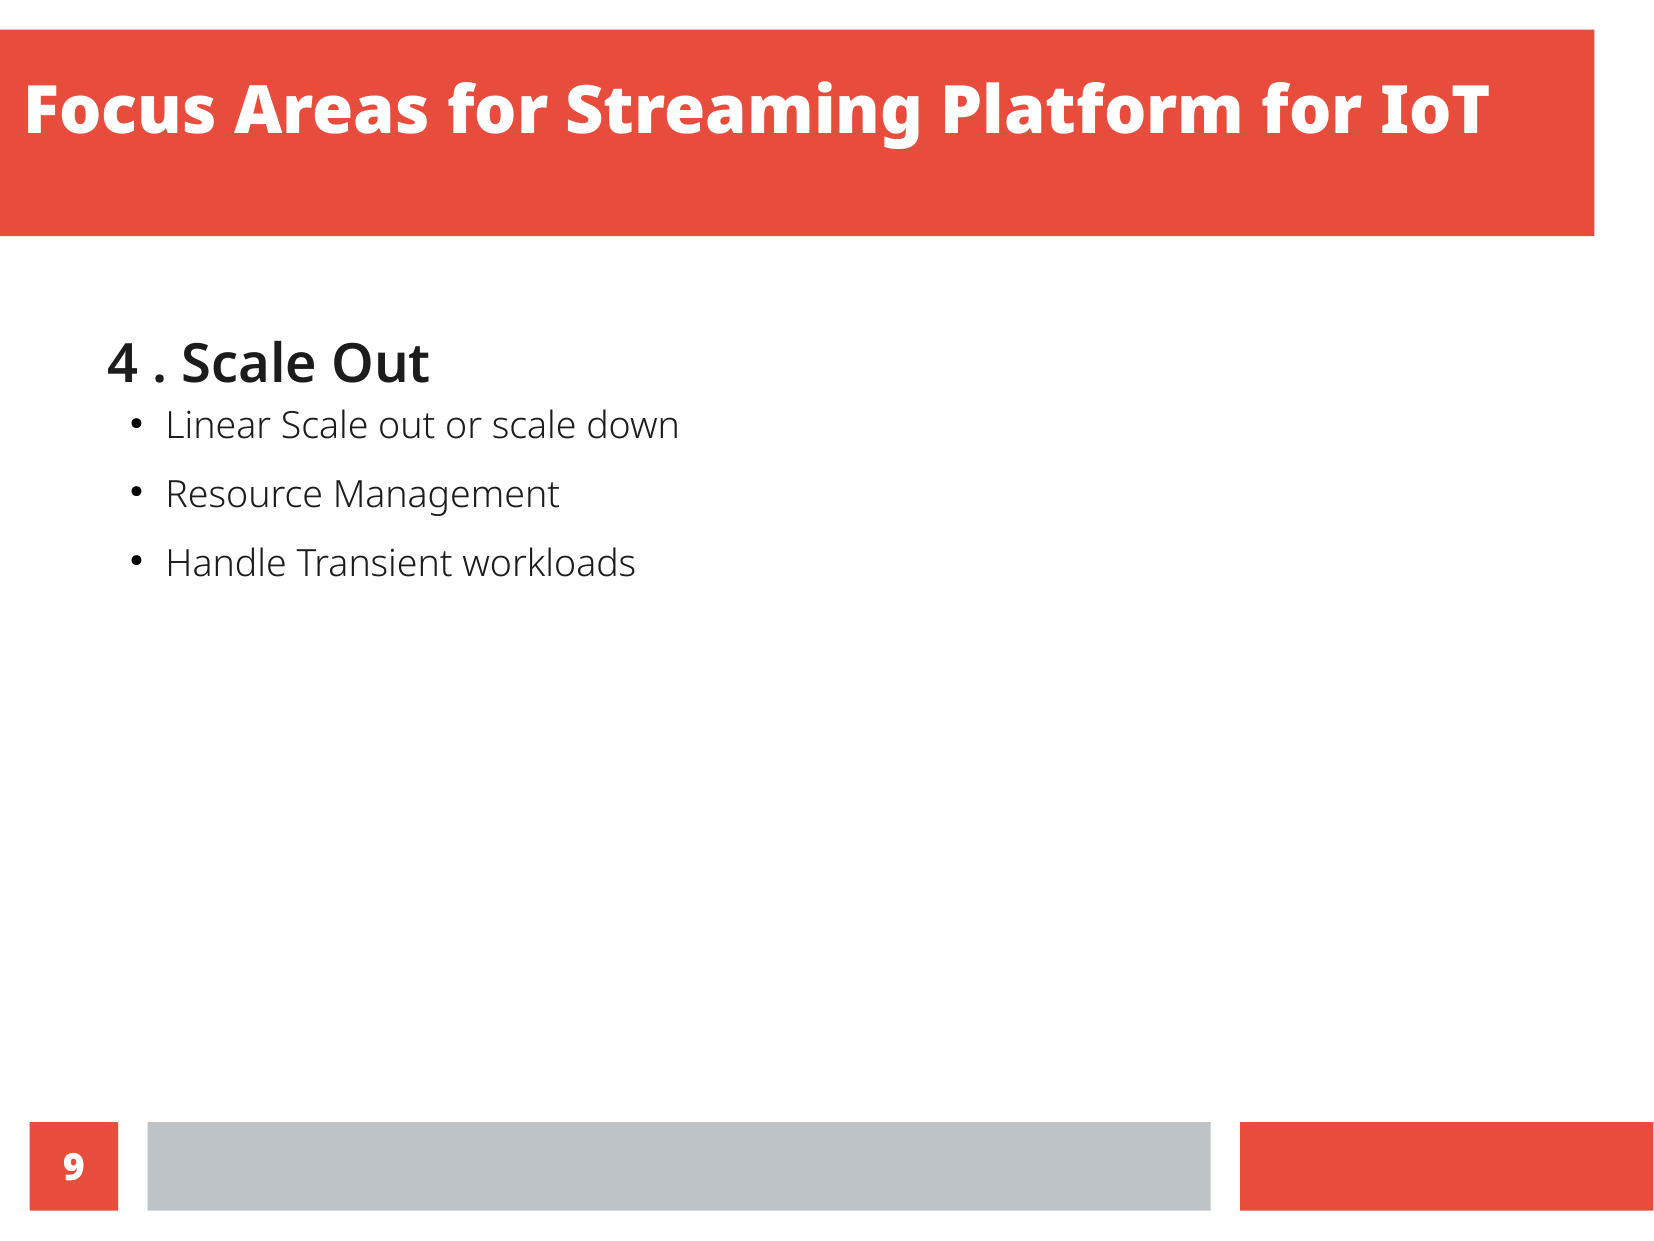

# Focus Areas for Streaming Platform for IoT
4 . Scale Out
Linear Scale out or scale down
Resource Management
Handle Transient workloads
9